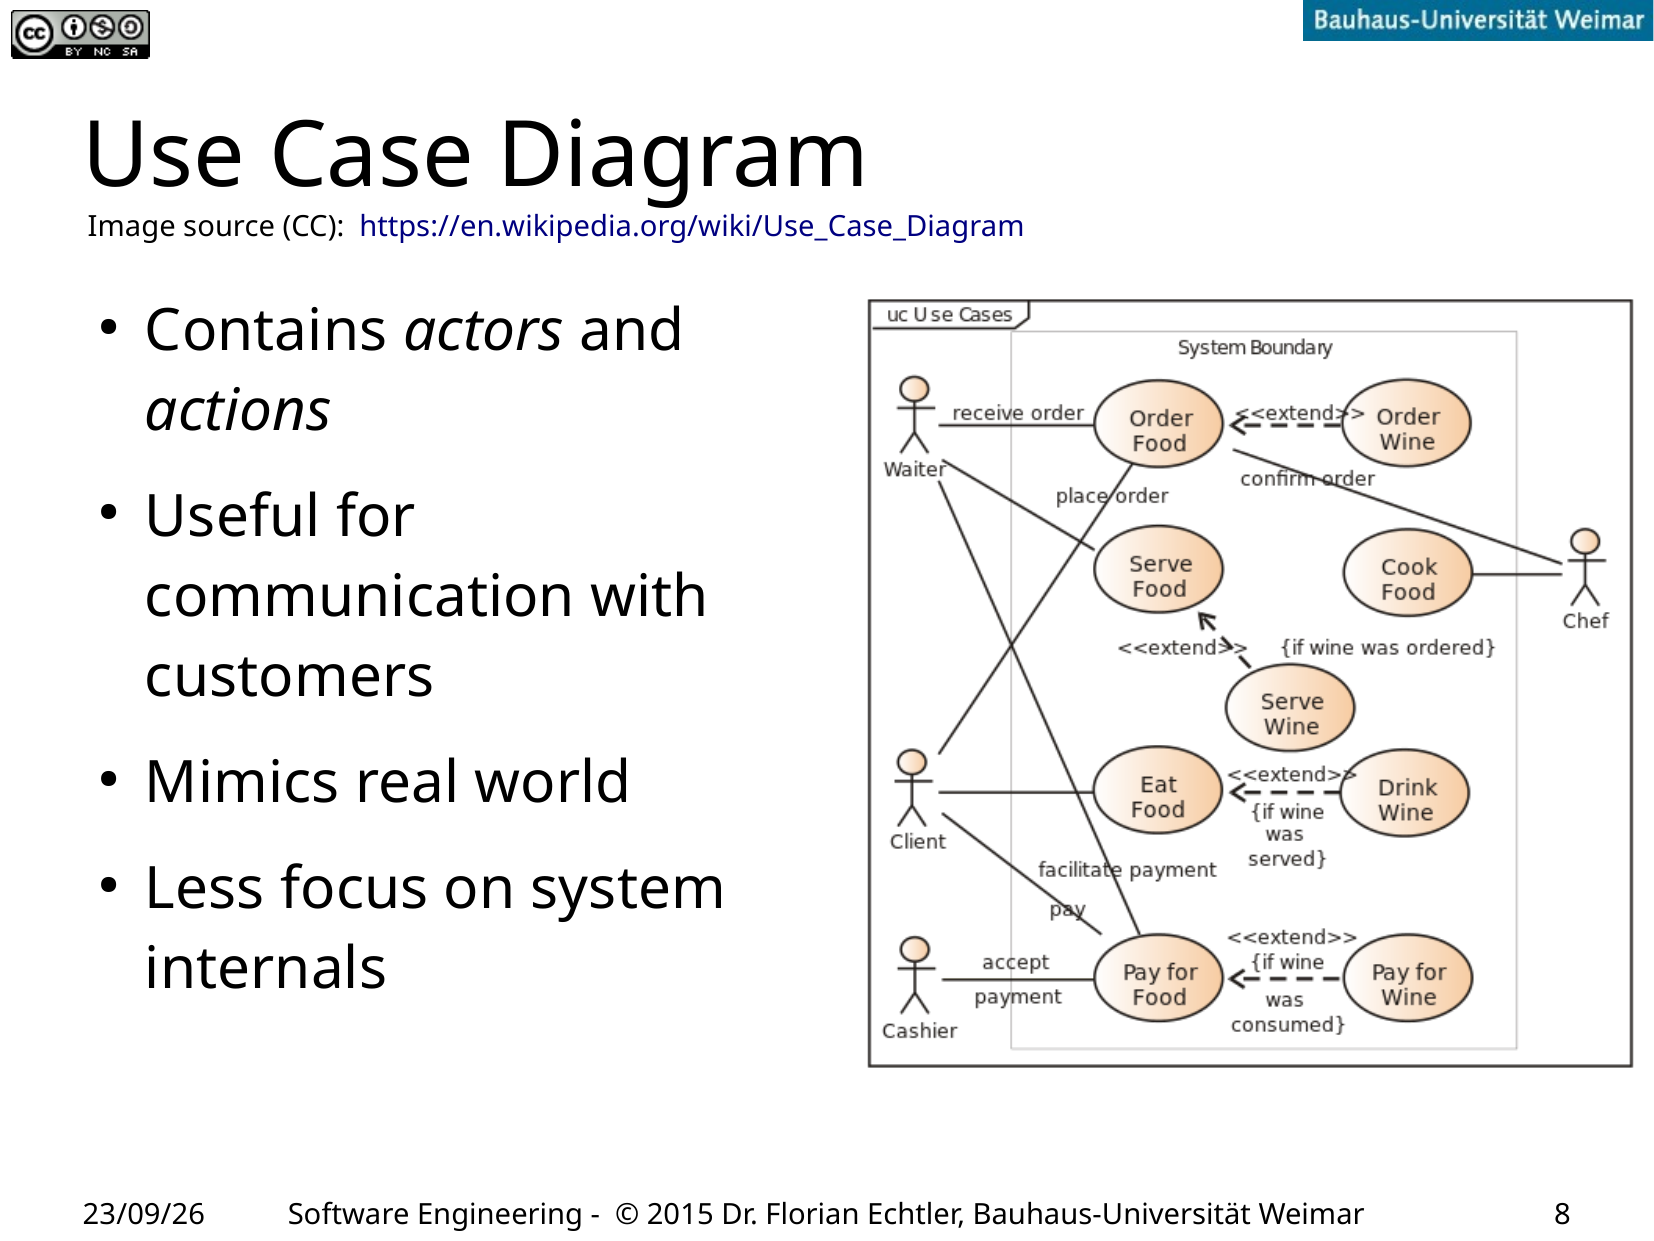

# Use Case Diagram
Image source (CC): https://en.wikipedia.org/wiki/Use_Case_Diagram
Contains actors and actions
Useful for communication with customers
Mimics real world
Less focus on system internals
Software Engineering - © 2015 Dr. Florian Echtler, Bauhaus-Universität Weimar
8